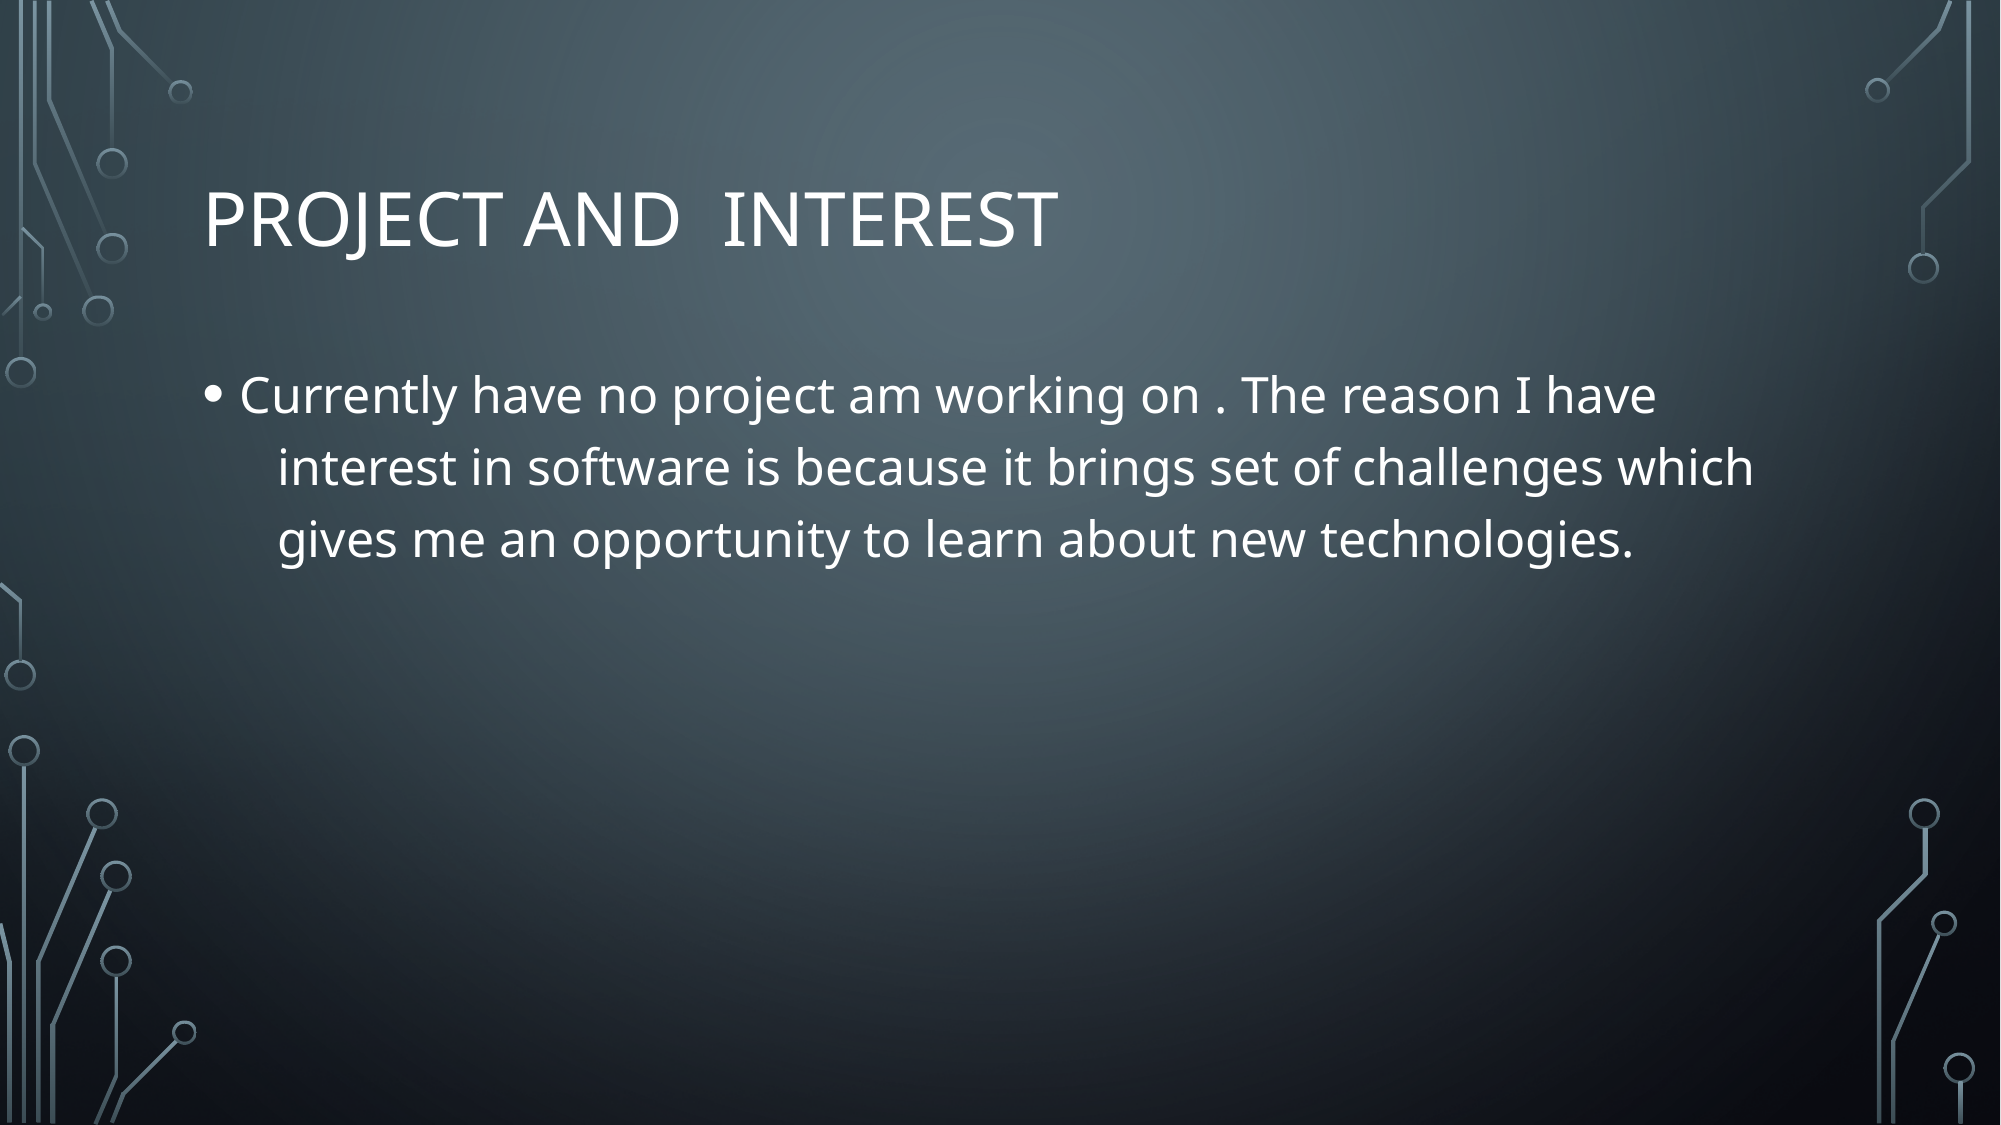

# Project and Interest
Currently have no project am working on . The reason I have interest in software is because it brings set of challenges which gives me an opportunity to learn about new technologies.